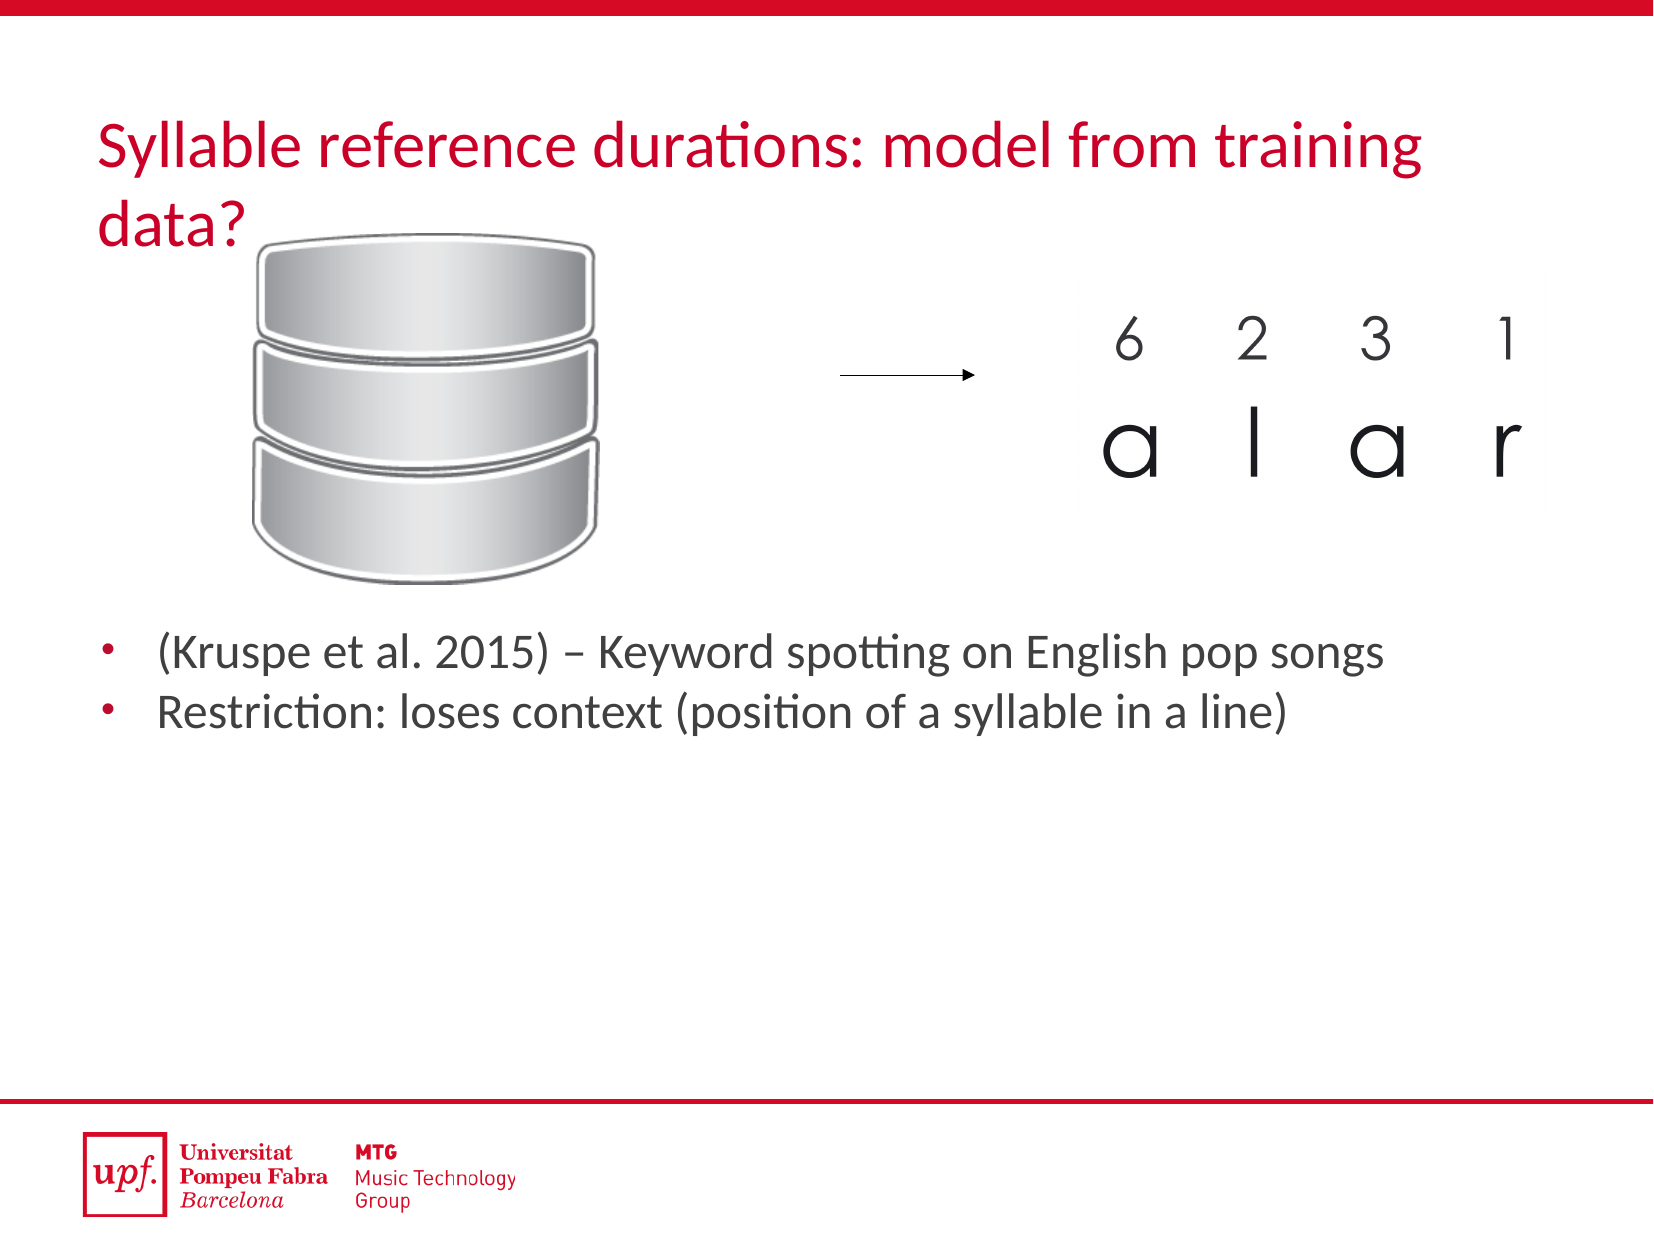

Syllable reference durations: model from training data?
(Kruspe et al. 2015) – Keyword spotting on English pop songs
Restriction: loses context (position of a syllable in a line)